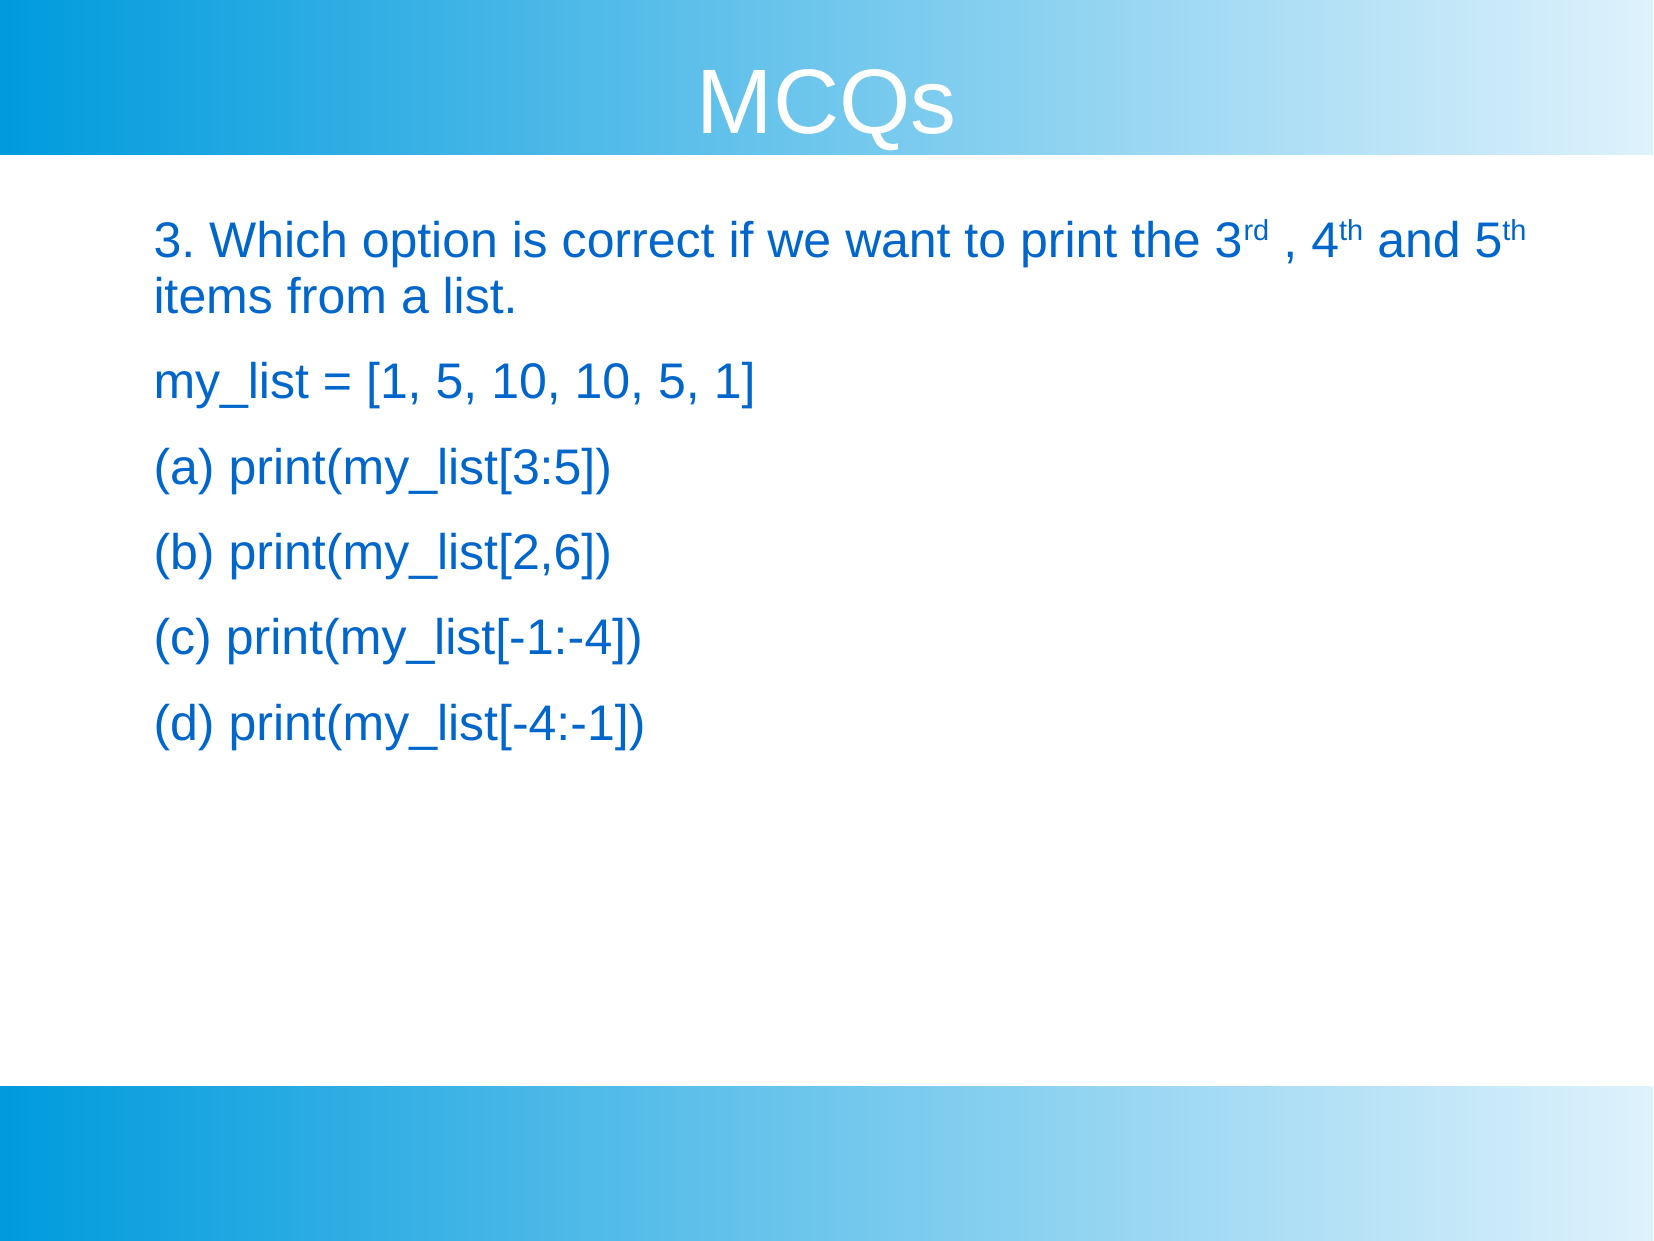

# MCQs
3. Which option is correct if we want to print the 3rd , 4th and 5th items from a list.
my_list = [1, 5, 10, 10, 5, 1]
(a) print(my_list[3:5])
(b) print(my_list[2,6])
(c) print(my_list[-1:-4])
(d) print(my_list[-4:-1])